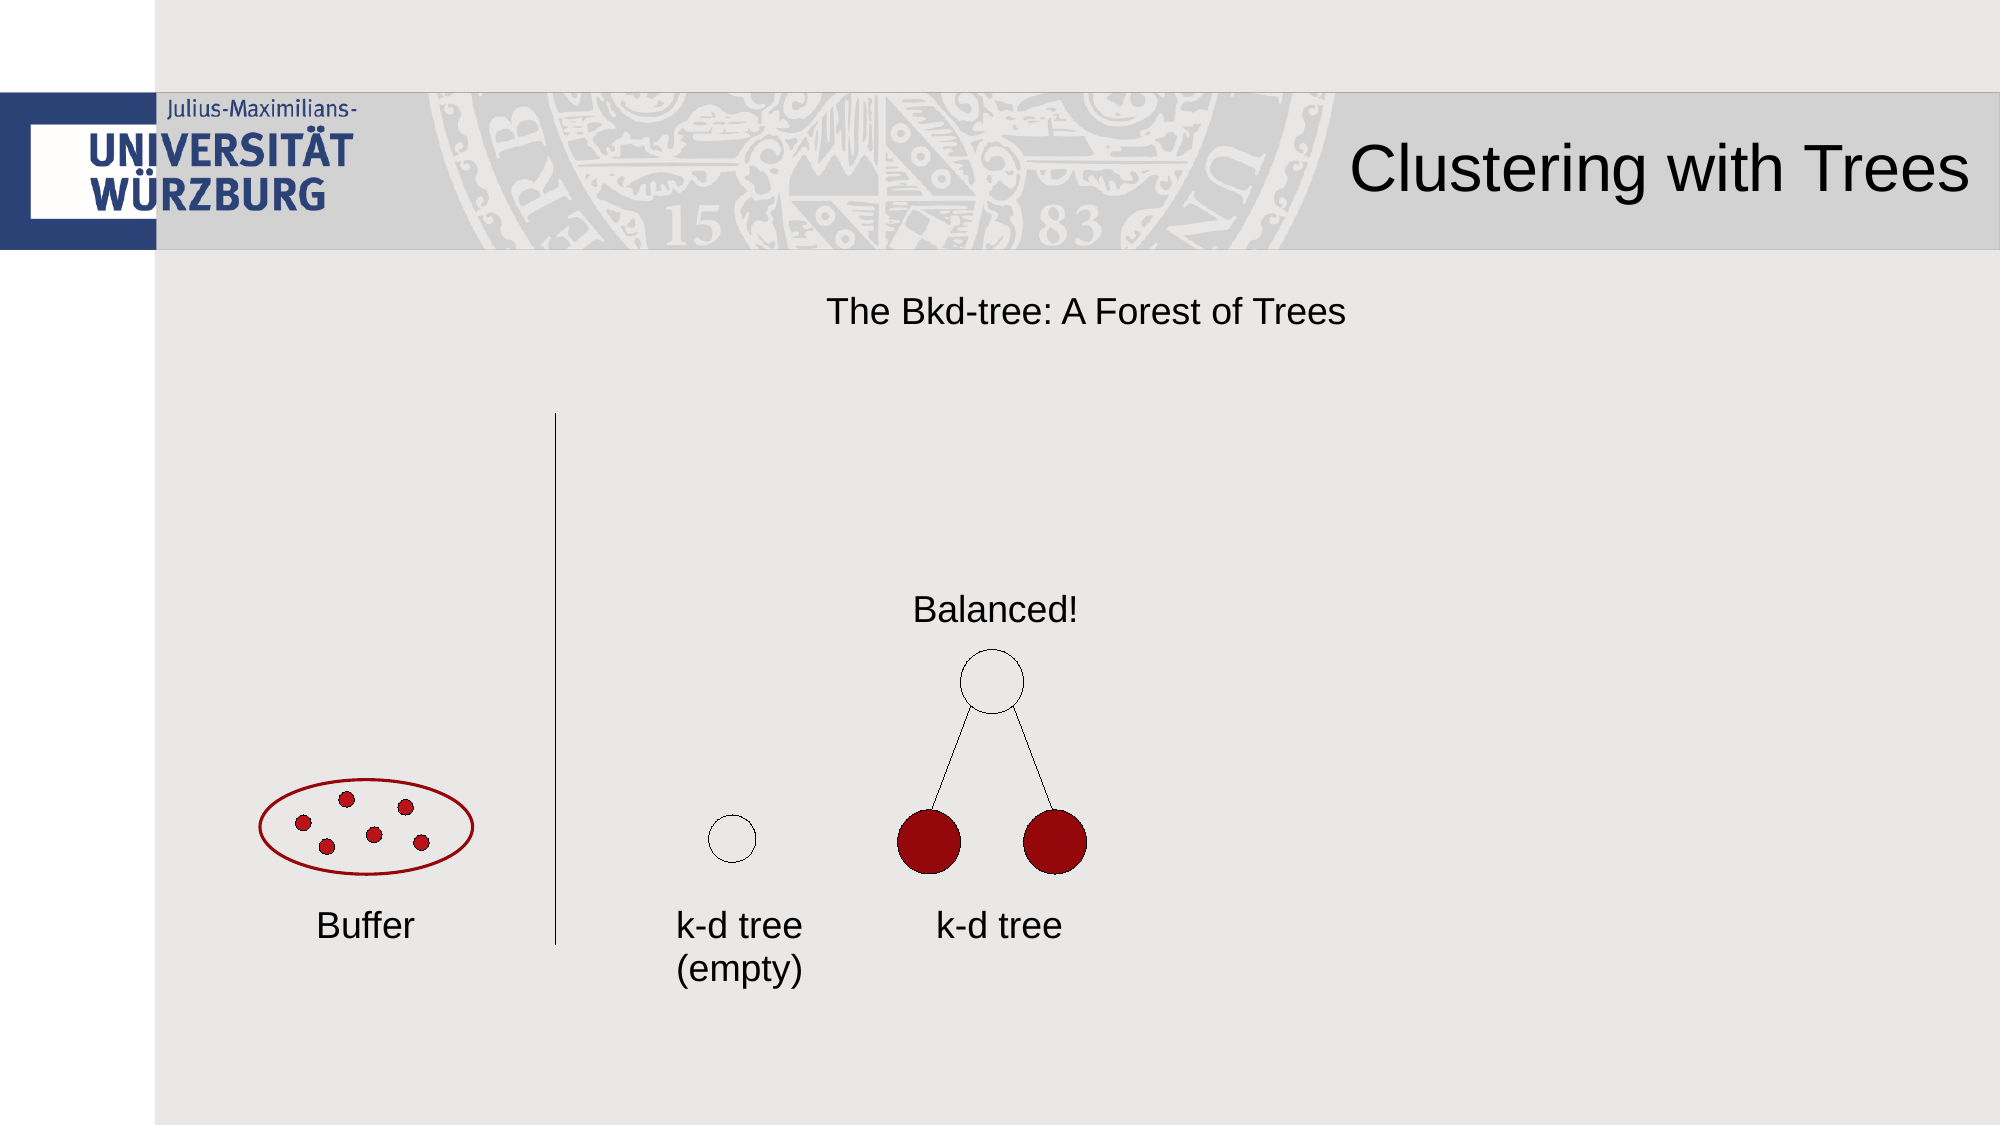

Clustering with Trees
The Bkd-tree: A Forest of Trees
Balanced!
Buffer
k-d tree
(empty)
k-d tree